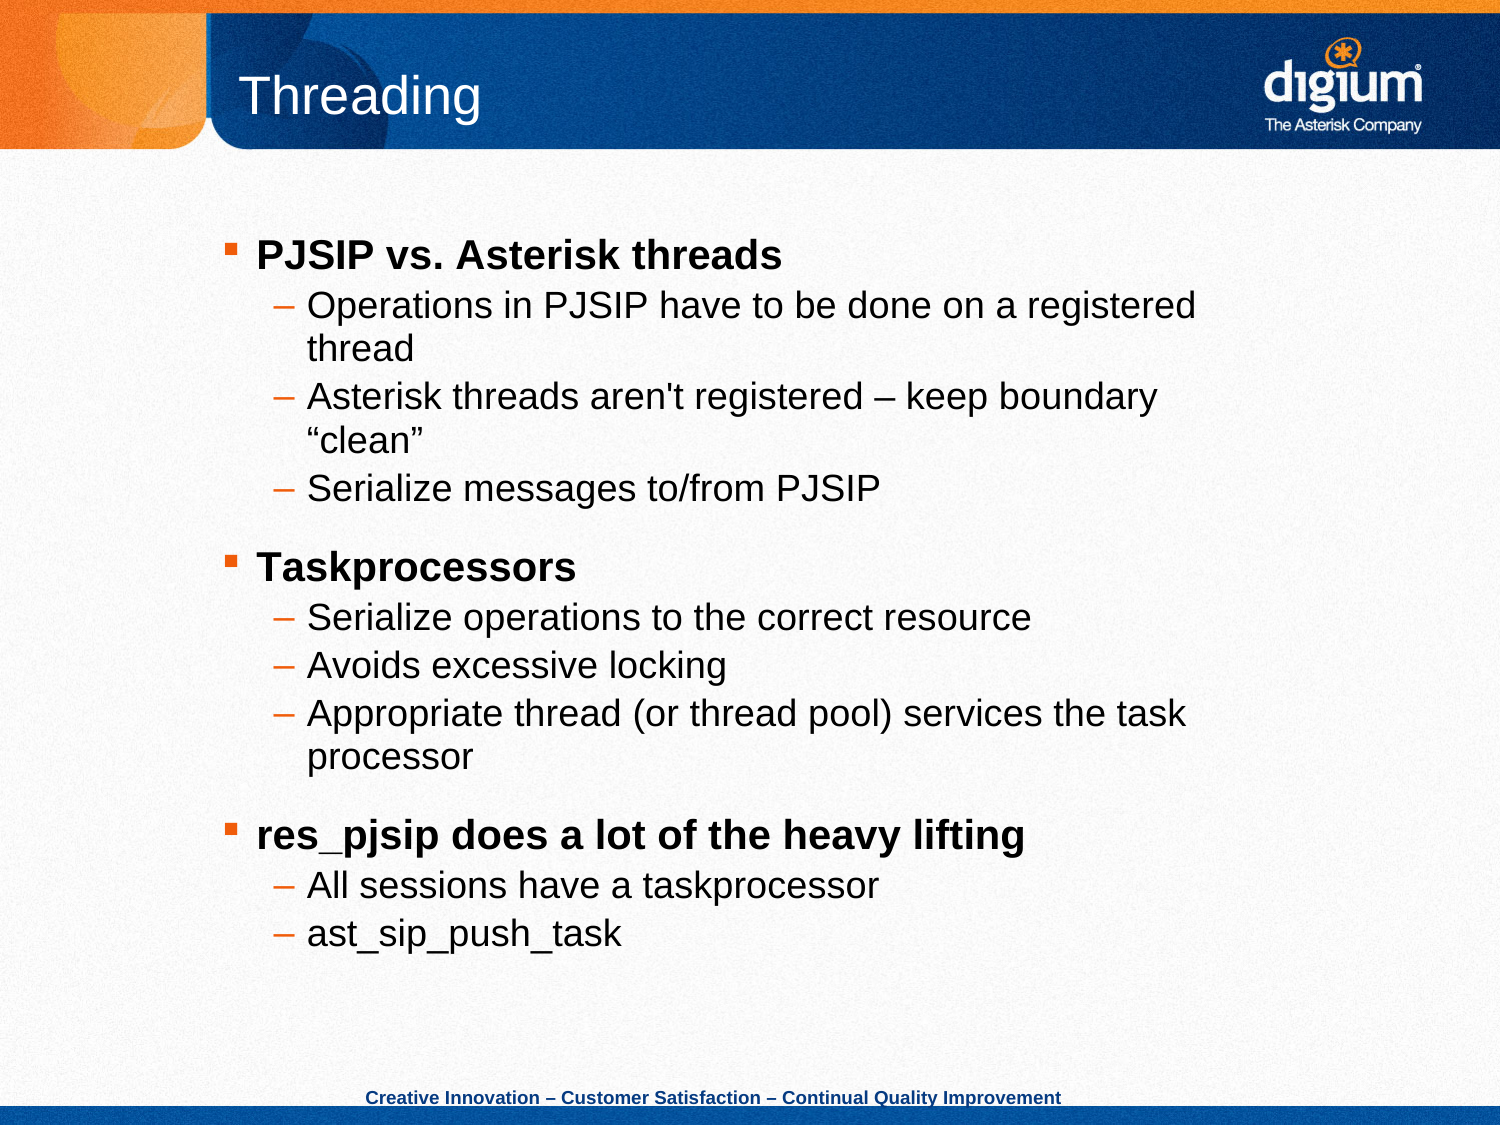

# Threading
PJSIP vs. Asterisk threads
Operations in PJSIP have to be done on a registered thread
Asterisk threads aren't registered – keep boundary “clean”
Serialize messages to/from PJSIP
Taskprocessors
Serialize operations to the correct resource
Avoids excessive locking
Appropriate thread (or thread pool) services the task processor
res_pjsip does a lot of the heavy lifting
All sessions have a taskprocessor
ast_sip_push_task